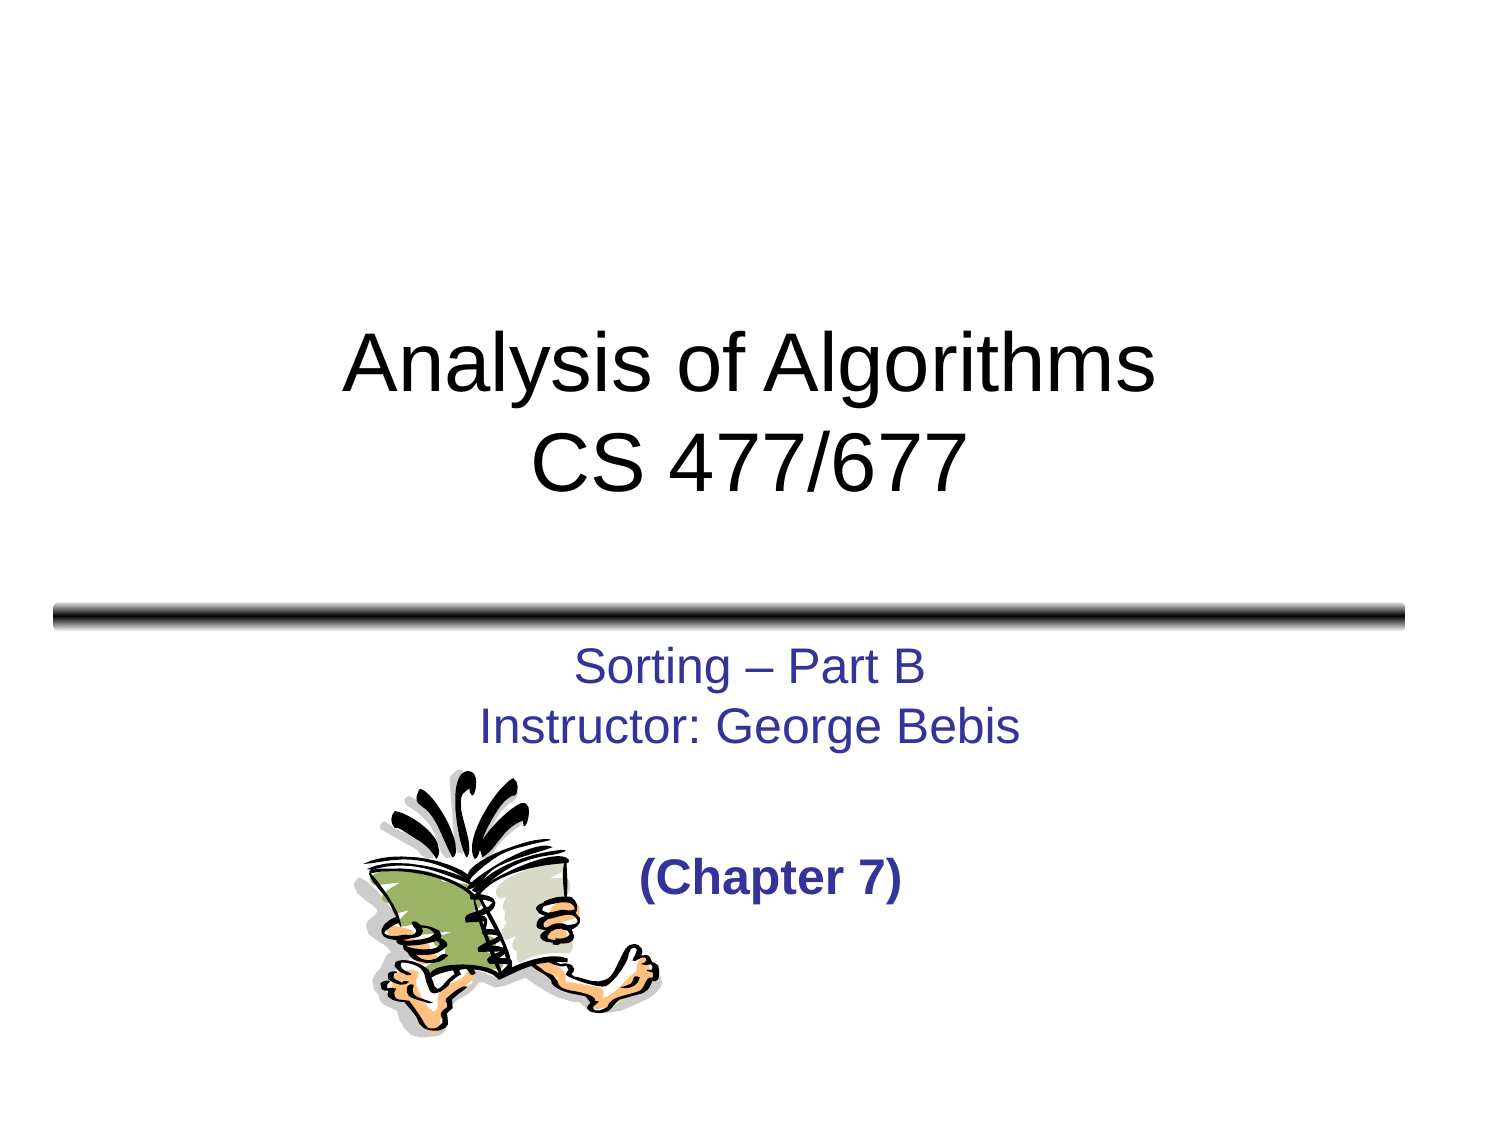

# Analysis of Algorithms CS 477/677
Sorting – Part B
Instructor: George Bebis
 (Chapter 7)